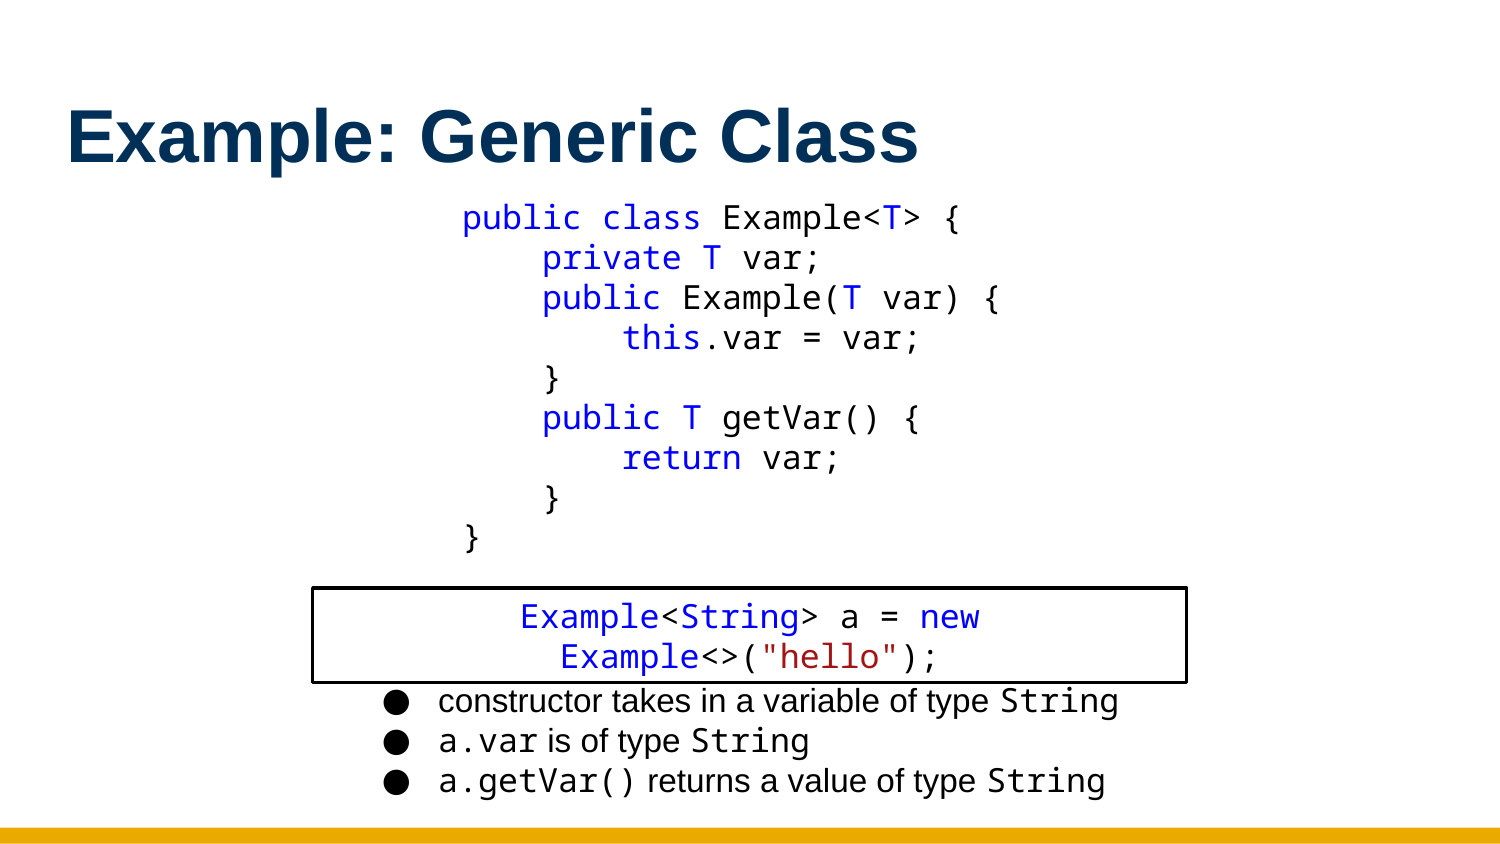

# Example: Generic Class
public class Example<T> {
    private T var;
    public Example(T var) {
        this.var = var;
    }
    public T getVar() {
        return var;
    }
}
Example<String> a = new Example<>("hello");
constructor takes in a variable of type String
a.var is of type String
a.getVar() returns a value of type String